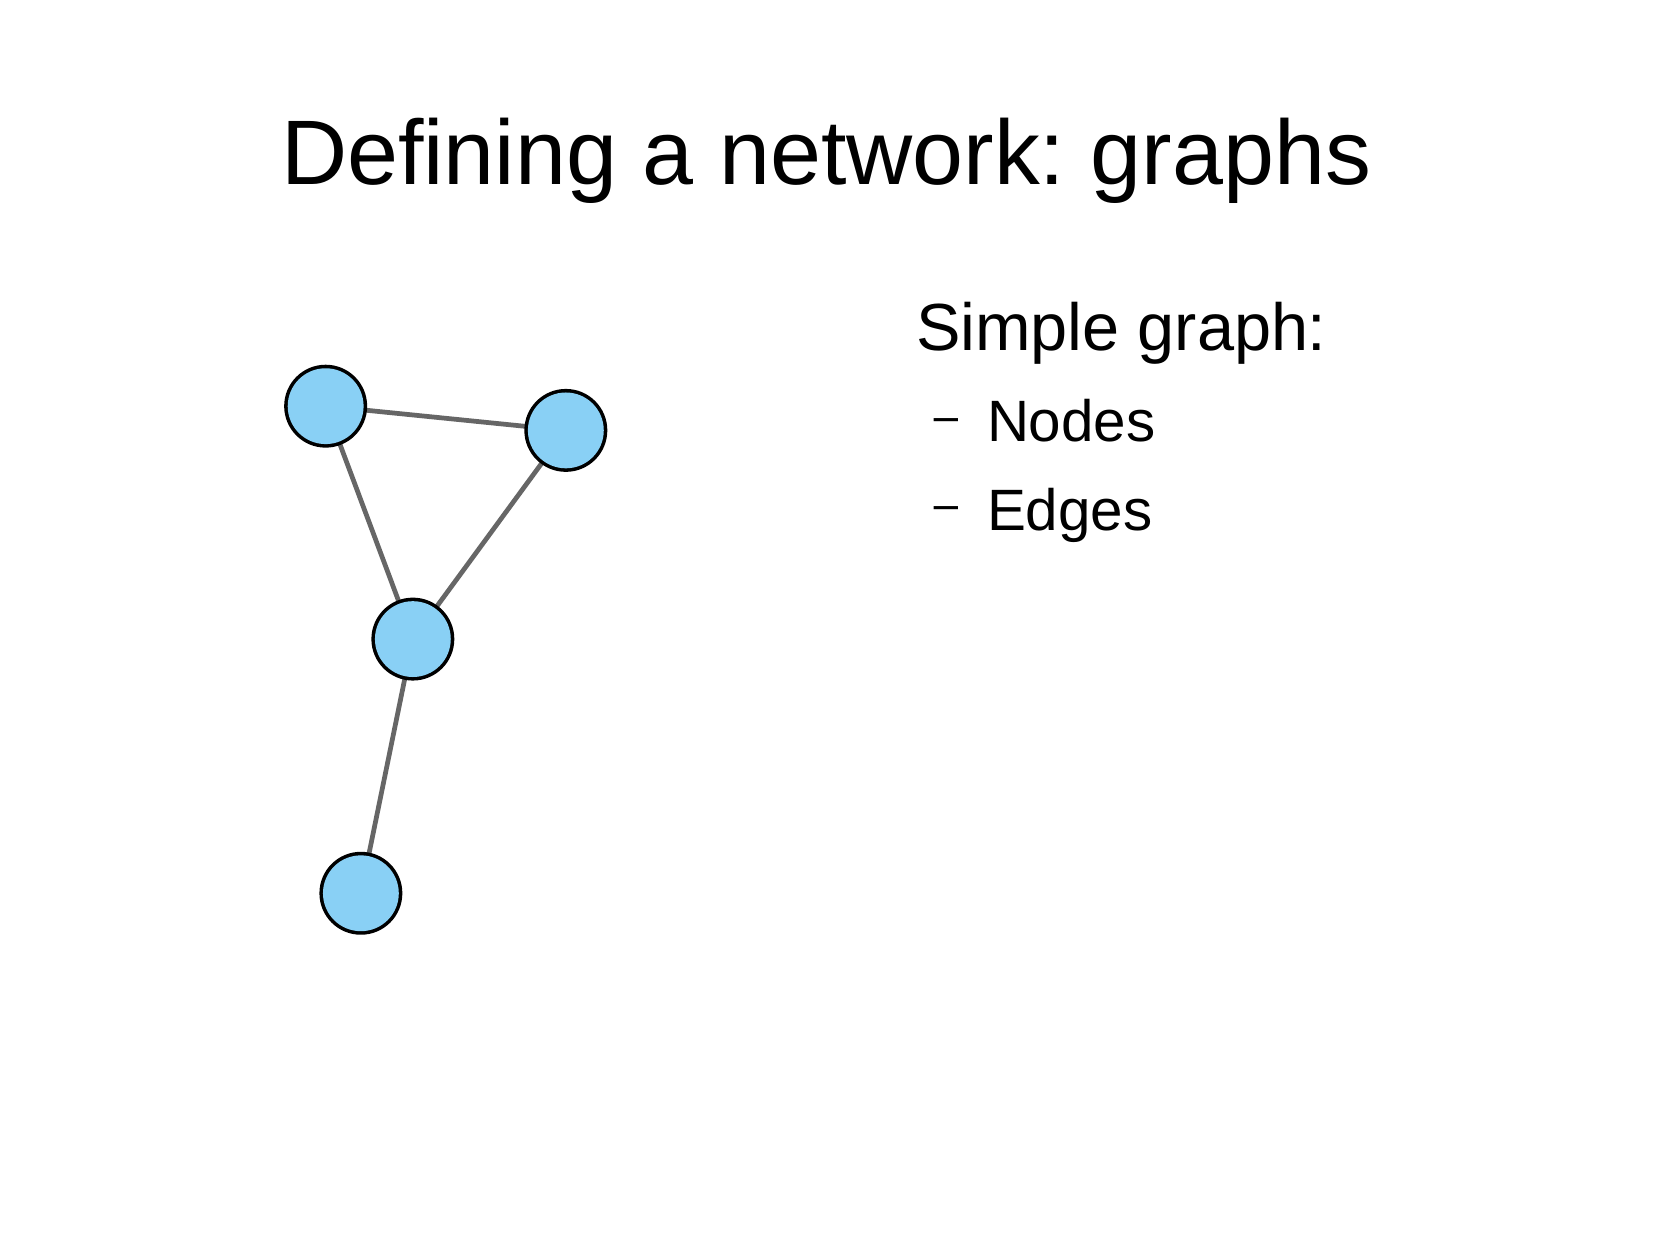

# Defining a network: graphs
Simple graph:
Nodes
Edges